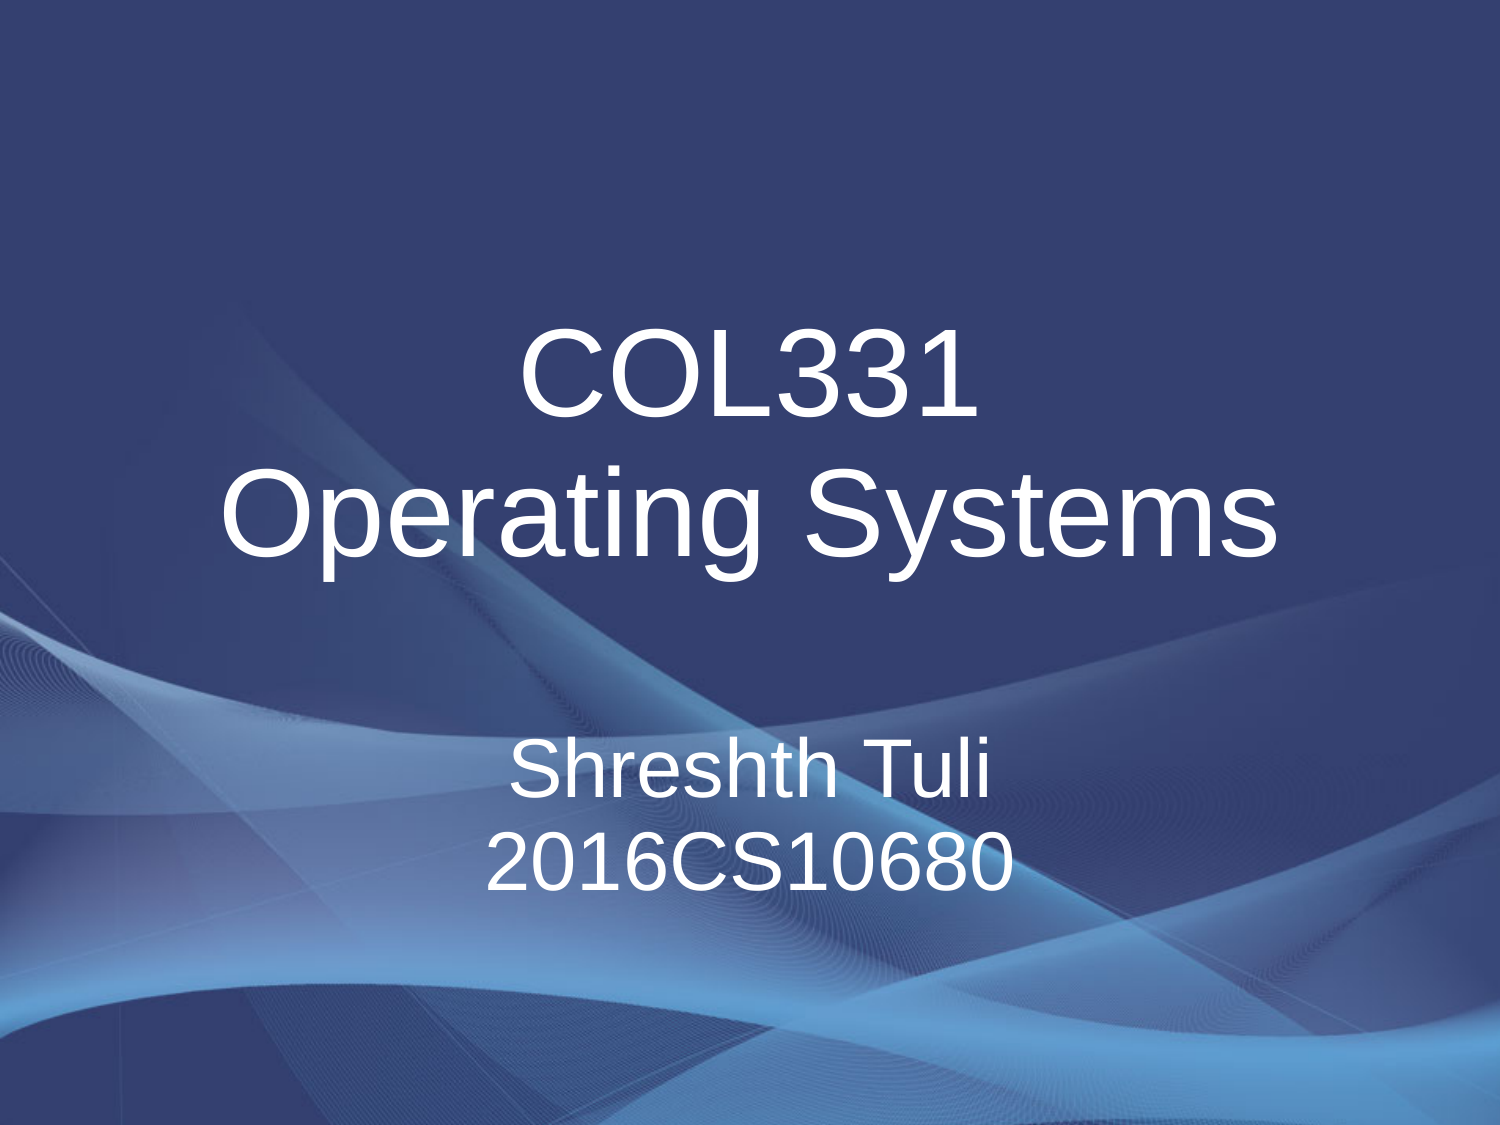

# COL331 Operating Systems Shreshth Tuli 2016CS10680